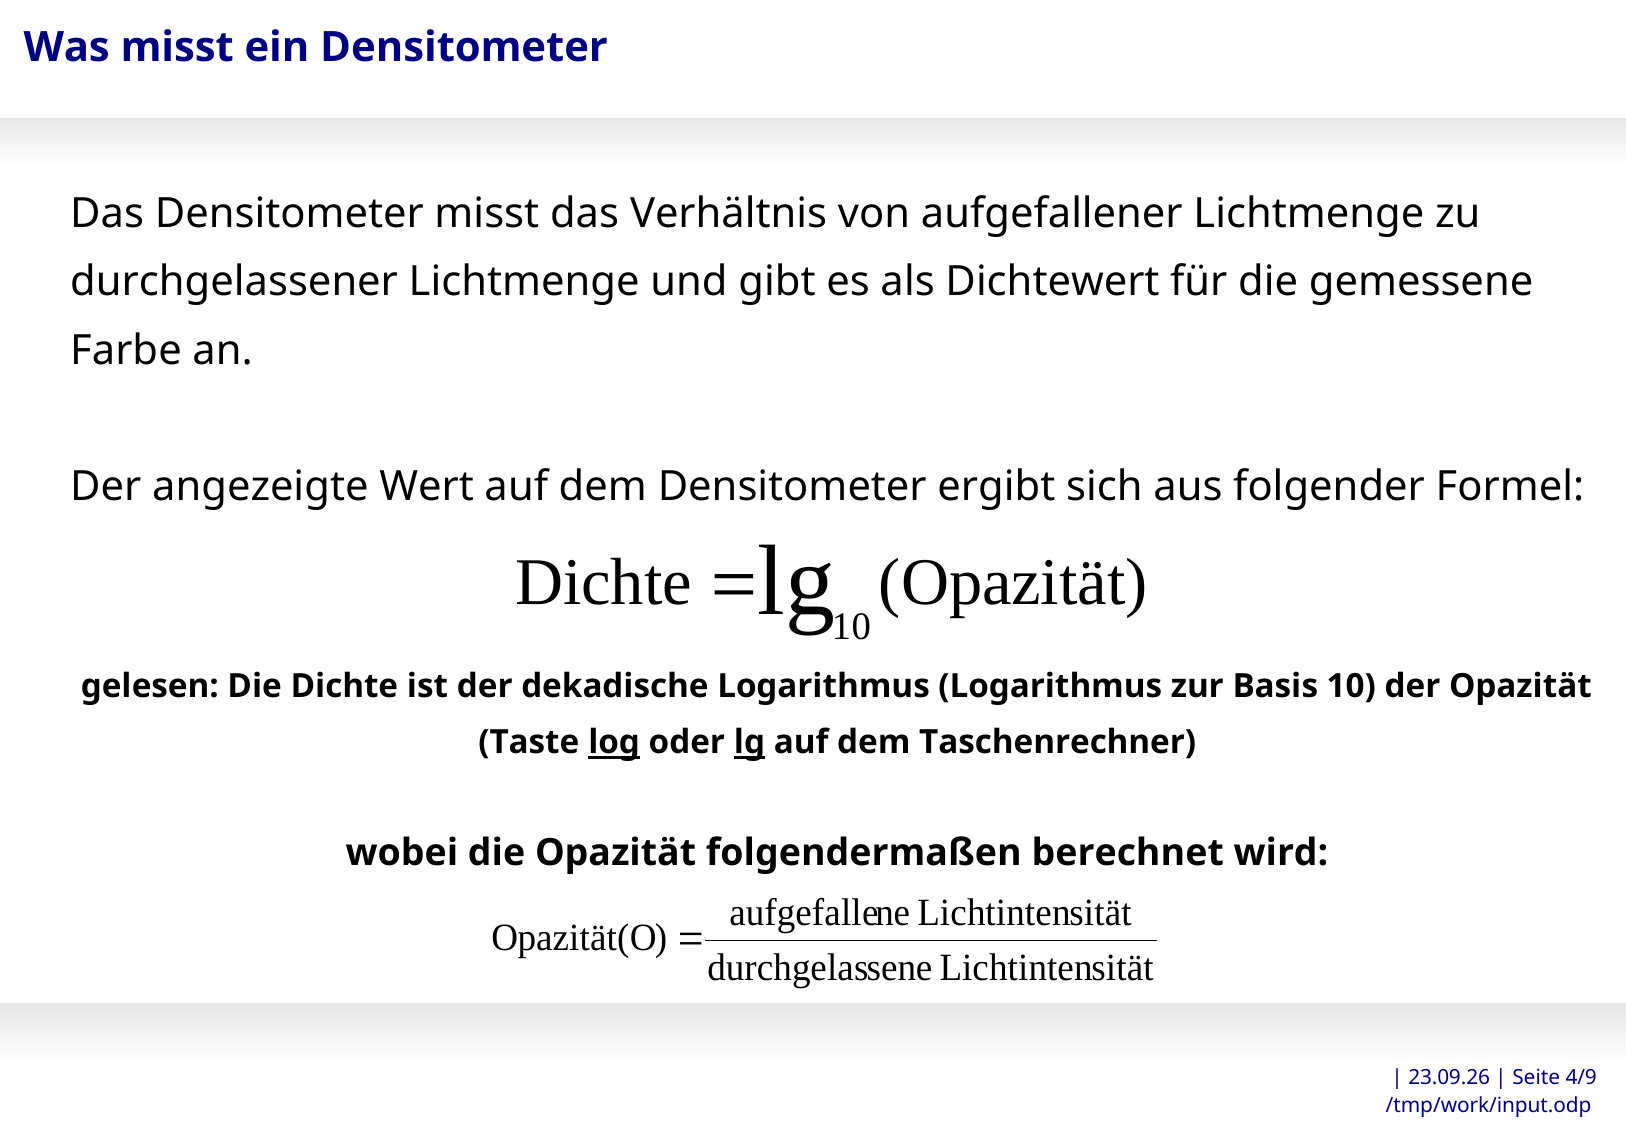

# Was misst ein Densitometer
Das Densitometer misst das Verhältnis von aufgefallener Lichtmenge zu durchgelassener Lichtmenge und gibt es als Dichtewert für die gemessene Farbe an.
Der angezeigte Wert auf dem Densitometer ergibt sich aus folgender Formel:
gelesen: Die Dichte ist der dekadische Logarithmus (Logarithmus zur Basis 10) der Opazität
(Taste log oder lg auf dem Taschenrechner)
wobei die Opazität folgendermaßen berechnet wird: